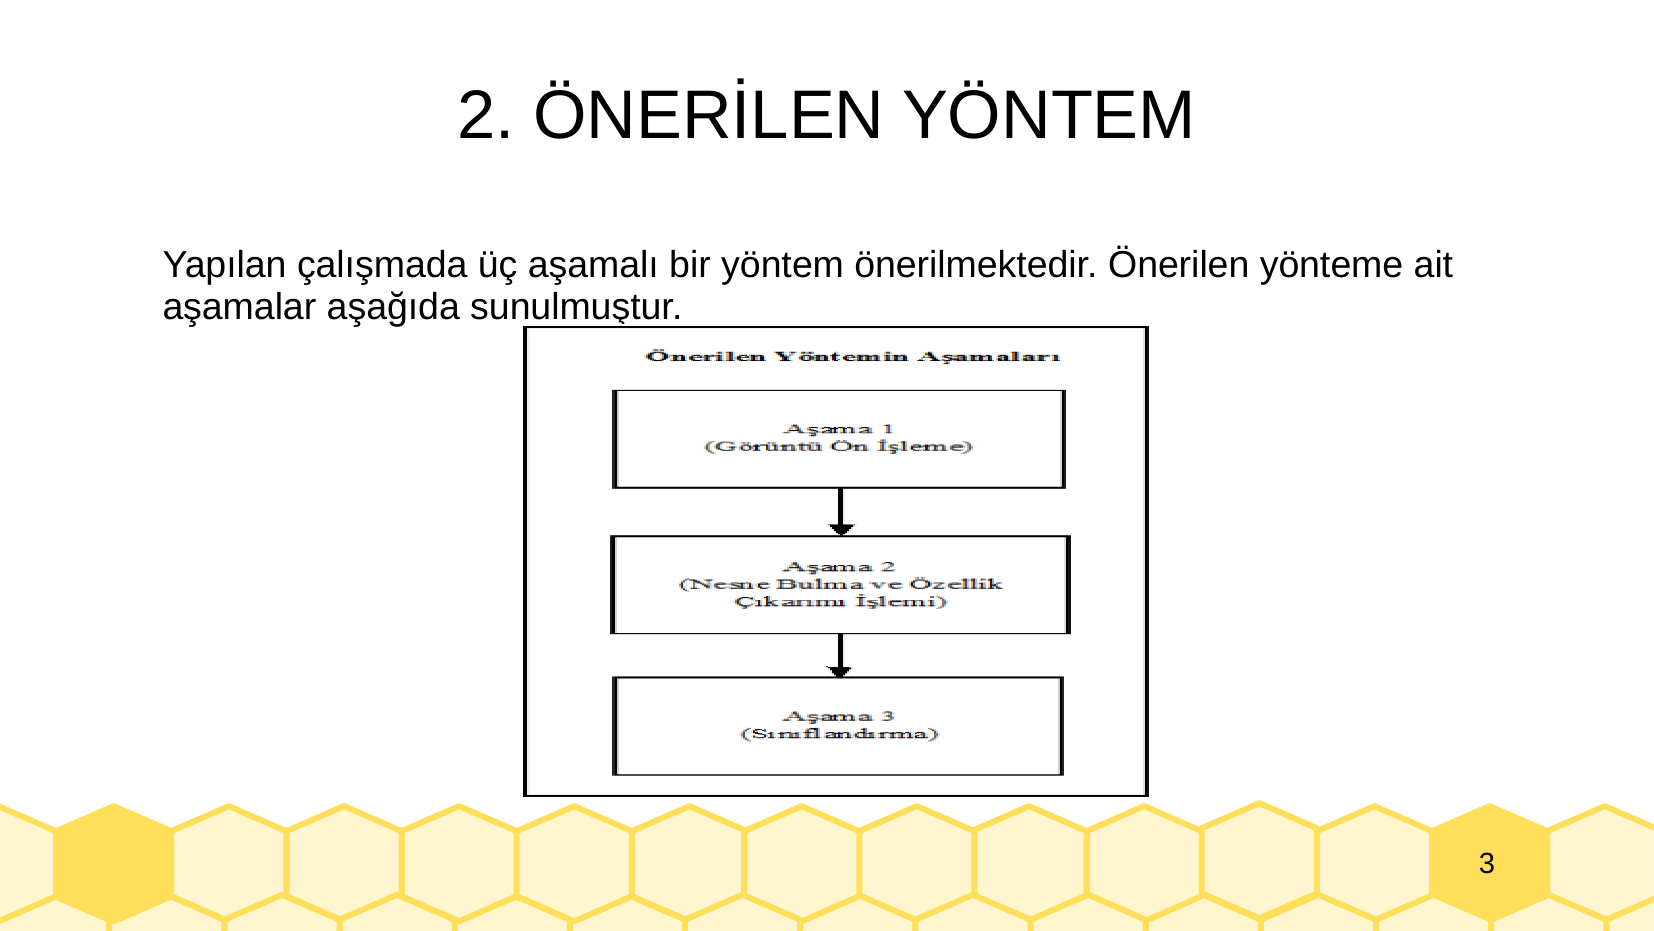

# 2. ÖNERİLEN YÖNTEM
Yapılan çalışmada üç aşamalı bir yöntem önerilmektedir. Önerilen yönteme ait aşamalar aşağıda sunulmuştur.